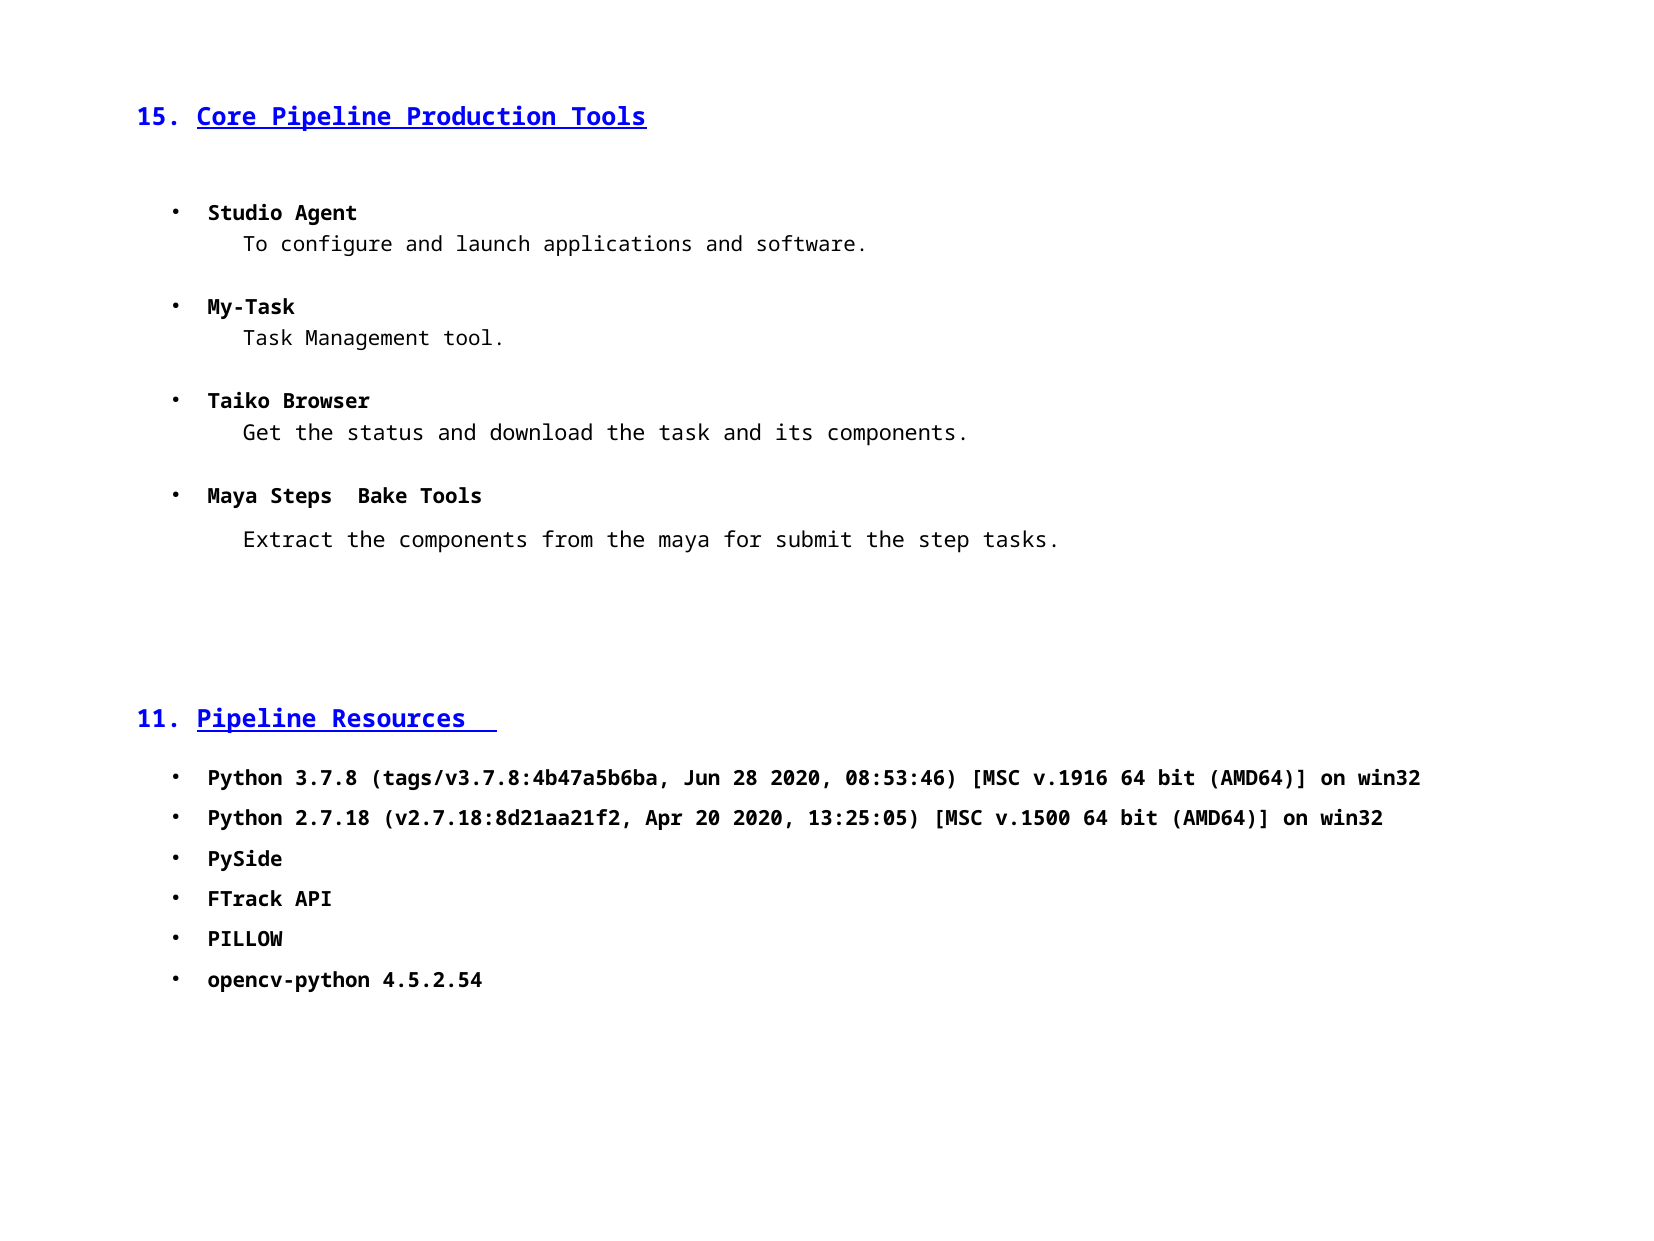

15. Core Pipeline Production Tools
Studio Agent
To configure and launch applications and software.
My-Task
Task Management tool.
Taiko Browser
Get the status and download the task and its components.
Maya Steps Bake Tools
Extract the components from the maya for submit the step tasks.
11. Pipeline Resources
Python 3.7.8 (tags/v3.7.8:4b47a5b6ba, Jun 28 2020, 08:53:46) [MSC v.1916 64 bit (AMD64)] on win32
Python 2.7.18 (v2.7.18:8d21aa21f2, Apr 20 2020, 13:25:05) [MSC v.1500 64 bit (AMD64)] on win32
PySide
FTrack API
PILLOW
opencv-python 4.5.2.54